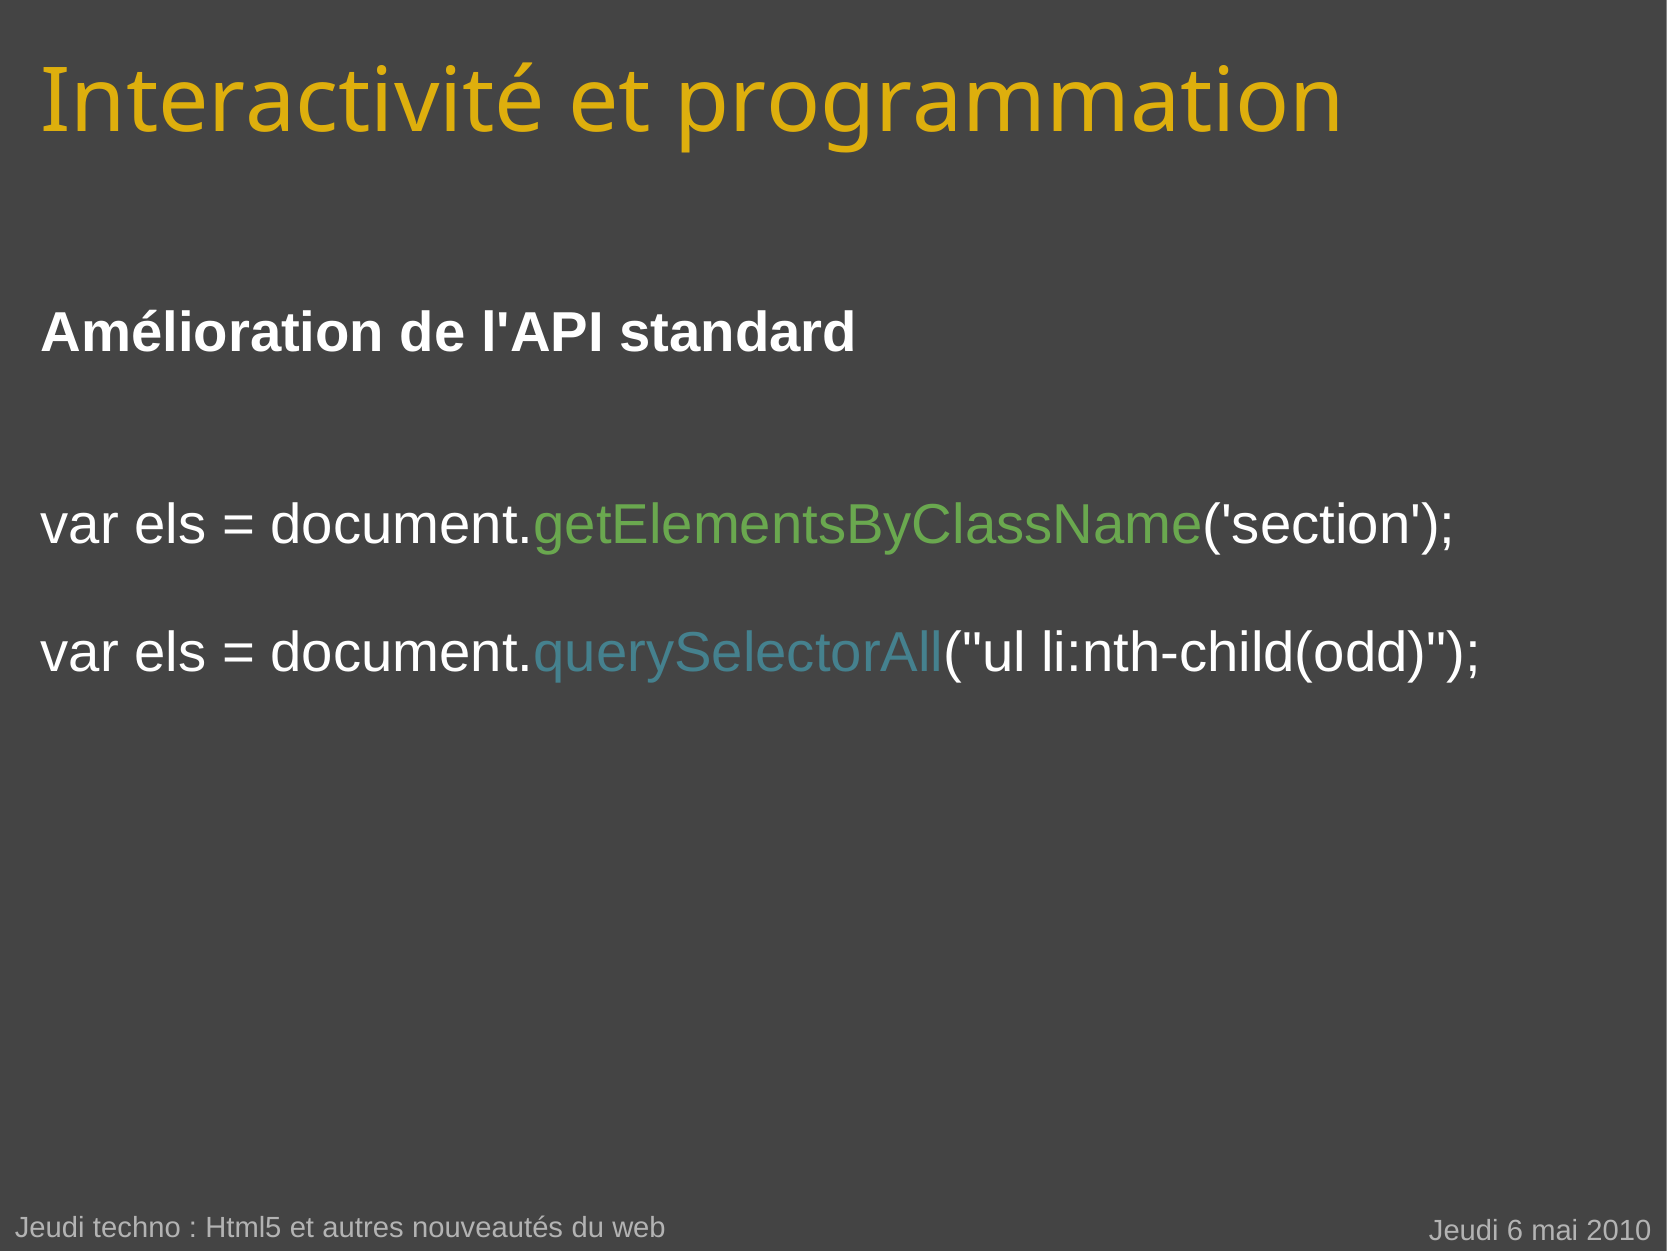

# Interactivité et programmation
Amélioration de l'API standard
var els = document.getElementsByClassName('section');
var els = document.querySelectorAll("ul li:nth-child(odd)");
Jeudi techno : Html5 et autres nouveautés du web
Jeudi 6 mai 2010